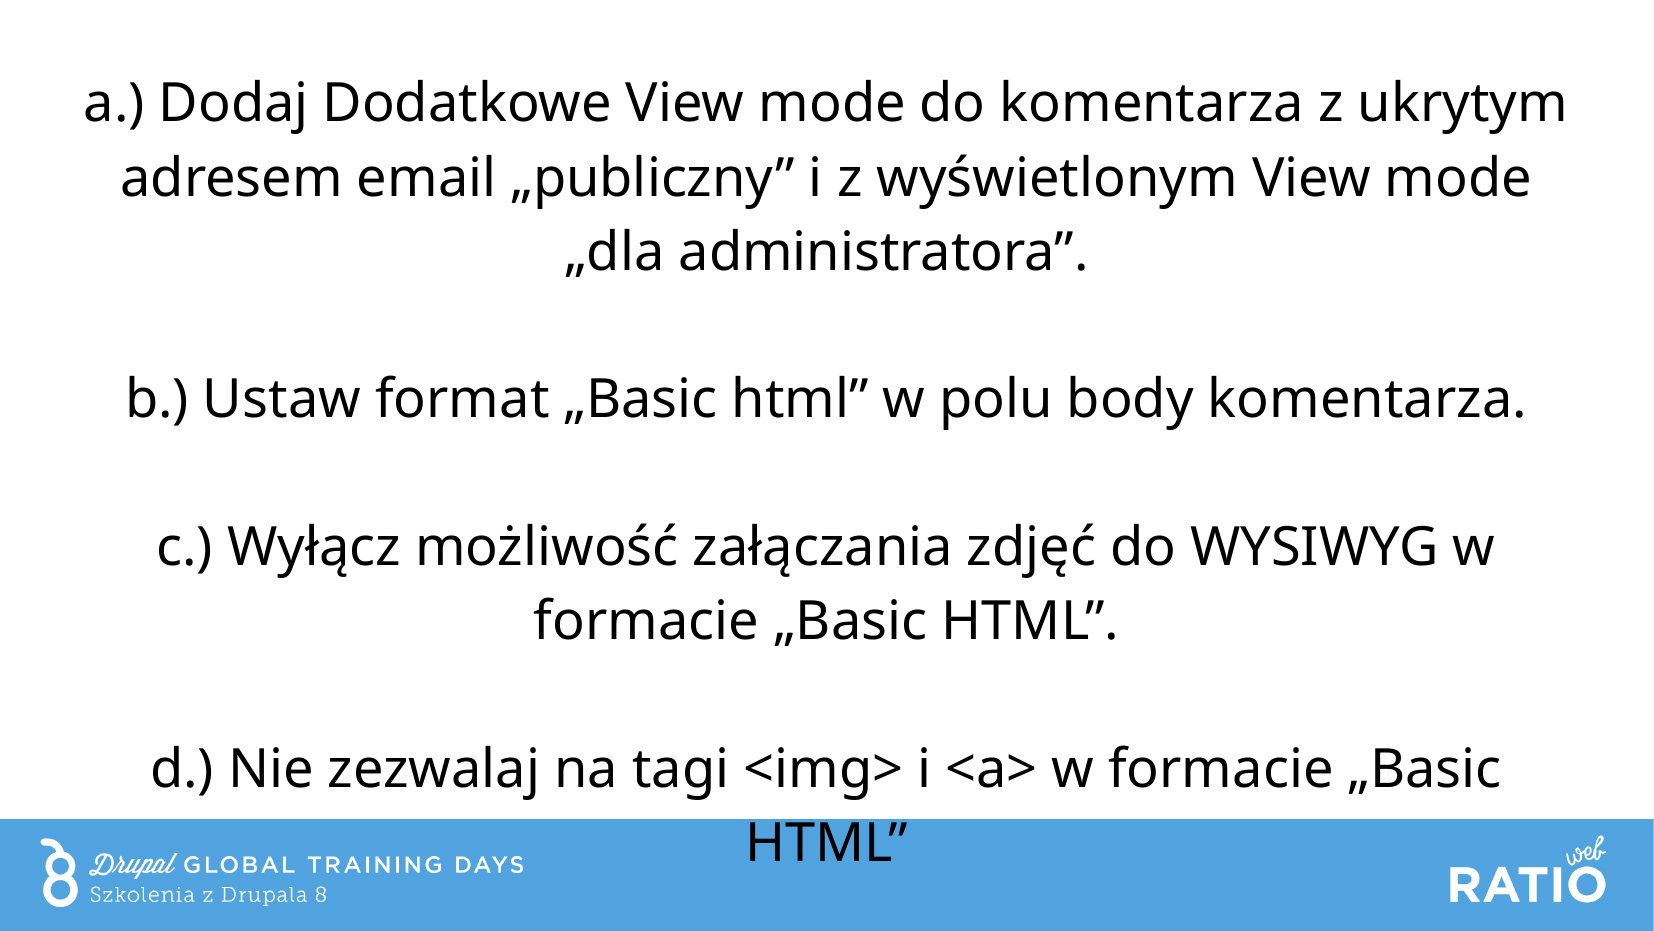

# Zadanie 2.
a.) Dodaj Dodatkowe View mode do komentarza z ukrytym adresem email „publiczny” i z wyświetlonym View mode „dla administratora”.
b.) Ustaw format „Basic html” w polu body komentarza.
c.) Wyłącz możliwość załączania zdjęć do WYSIWYG w formacie „Basic HTML”.
d.) Nie zezwalaj na tagi <img> i <a> w formacie „Basic HTML”